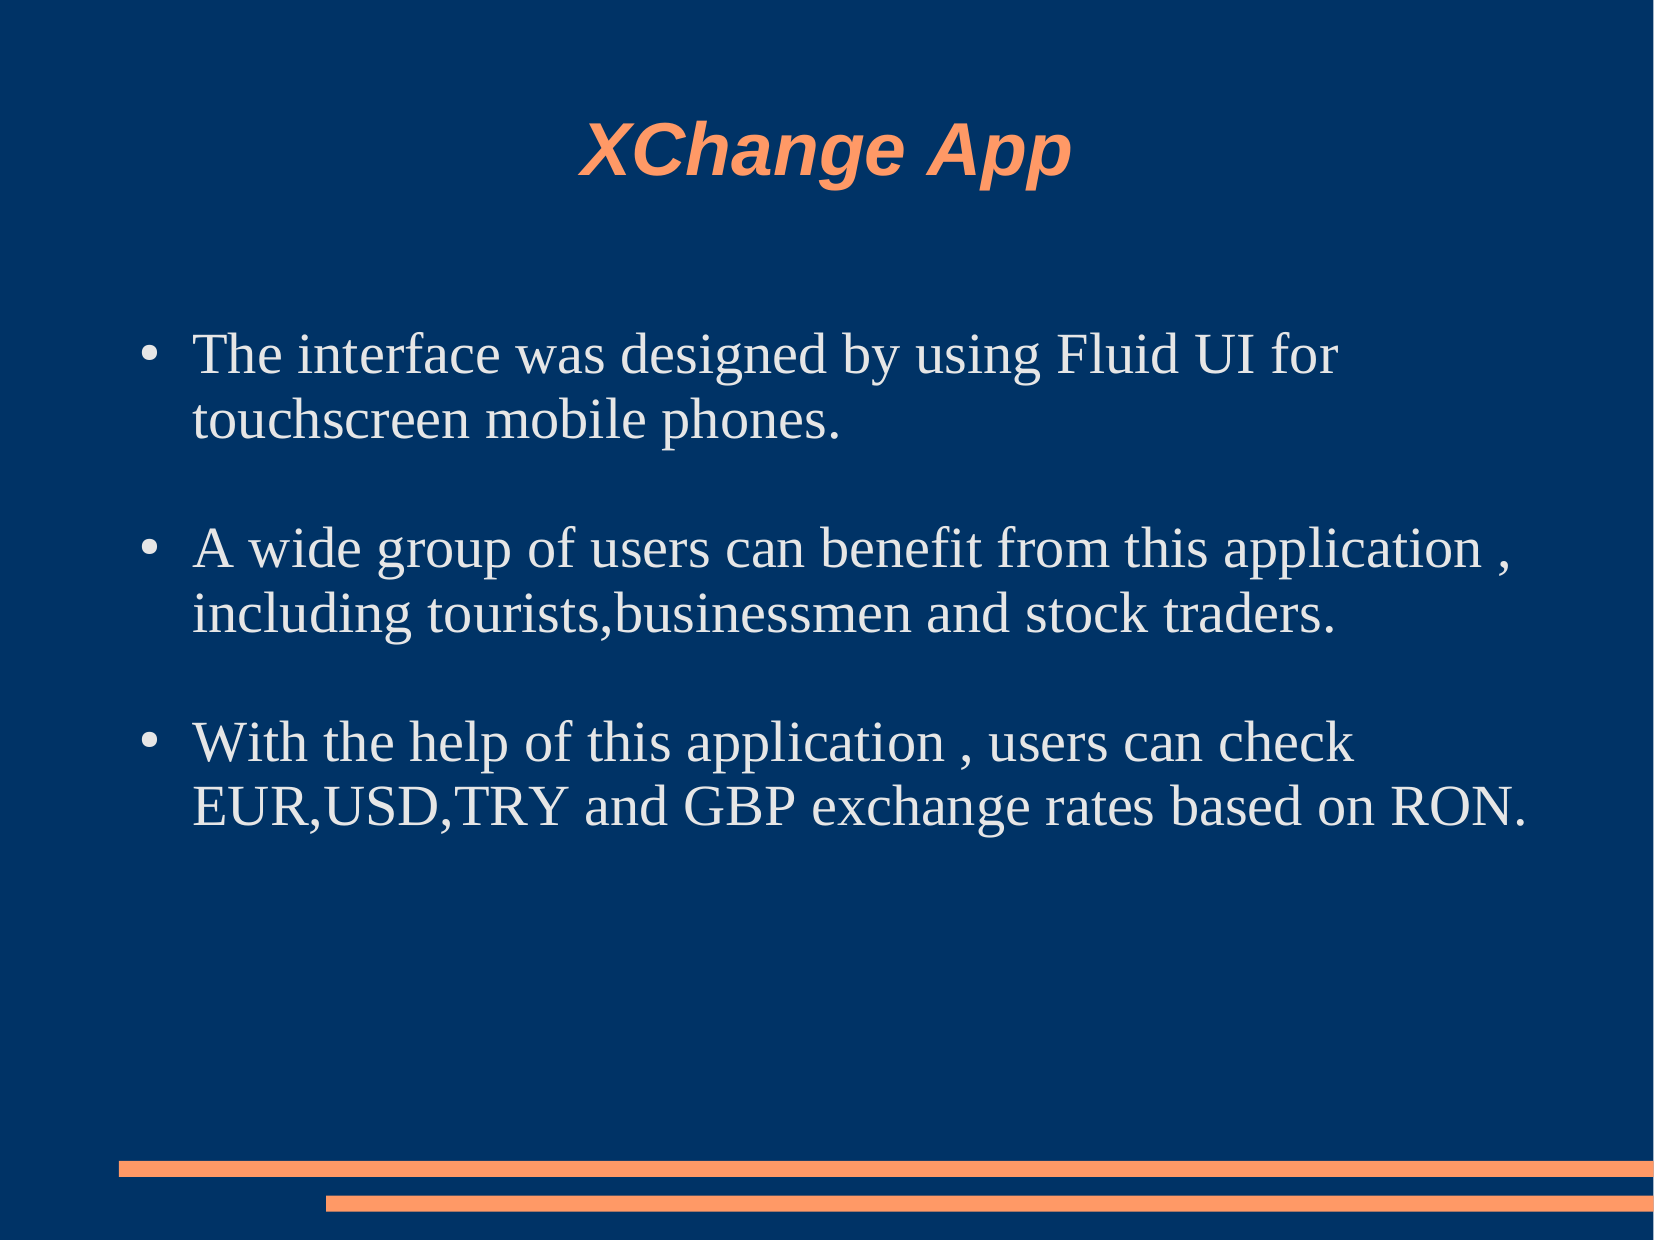

# XChange App
The interface was designed by using Fluid UI for touchscreen mobile phones.
A wide group of users can benefit from this application , including tourists,businessmen and stock traders.
With the help of this application , users can check EUR,USD,TRY and GBP exchange rates based on RON.